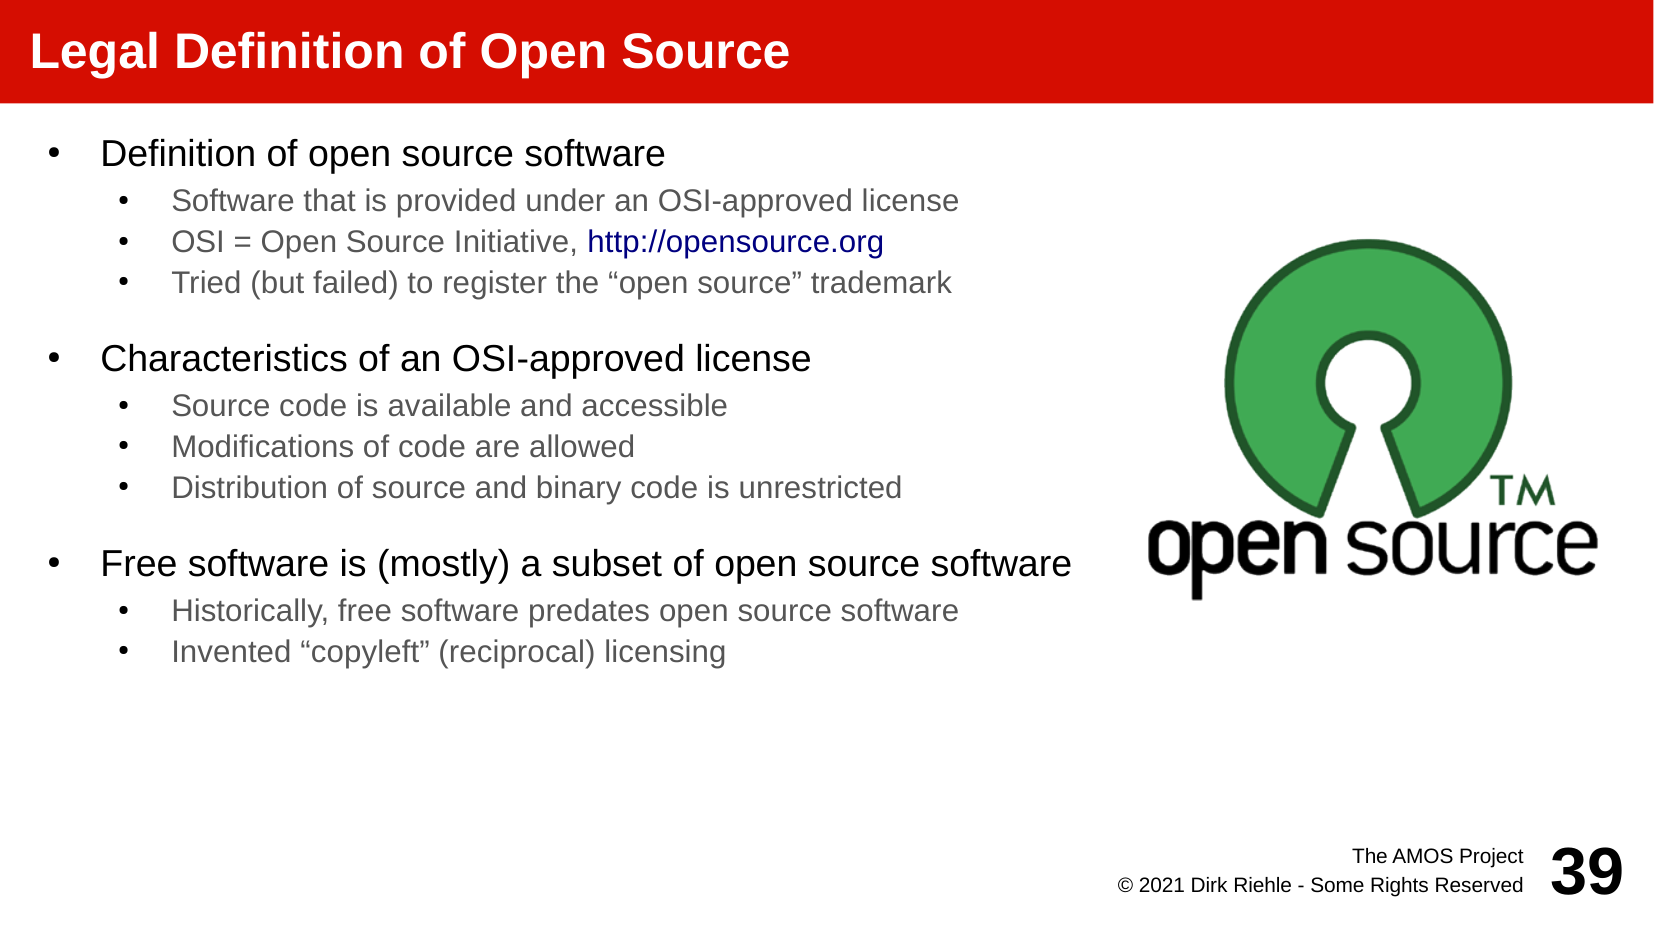

# Legal Definition of Open Source
Definition of open source software
Software that is provided under an OSI-approved license
OSI = Open Source Initiative, http://opensource.org
Tried (but failed) to register the “open source” trademark
Characteristics of an OSI-approved license
Source code is available and accessible
Modifications of code are allowed
Distribution of source and binary code is unrestricted
Free software is (mostly) a subset of open source software
Historically, free software predates open source software
Invented “copyleft” (reciprocal) licensing
The AMOS Project
39
© 2021 Dirk Riehle - Some Rights Reserved